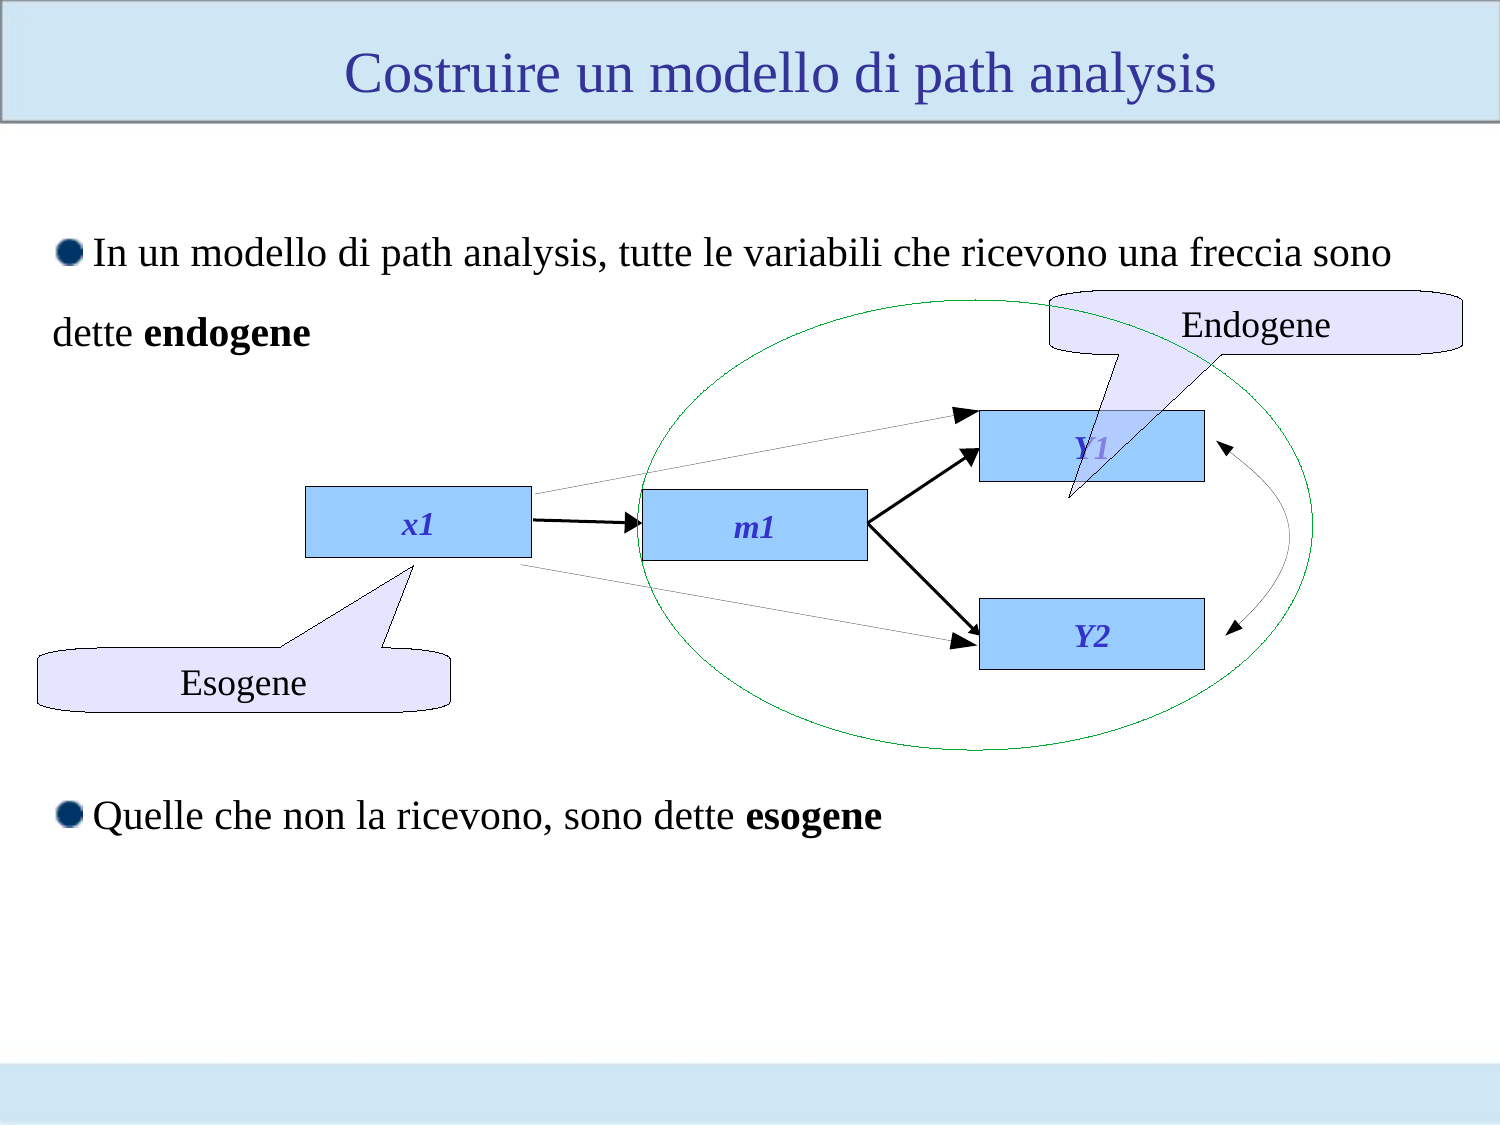

# Costruire un modello di path analysis
 In un modello di path analysis, tutte le variabili che ricevono una freccia sono dette endogene
Endogene
Y1
x1
m1
Y2
Esogene
 Quelle che non la ricevono, sono dette esogene